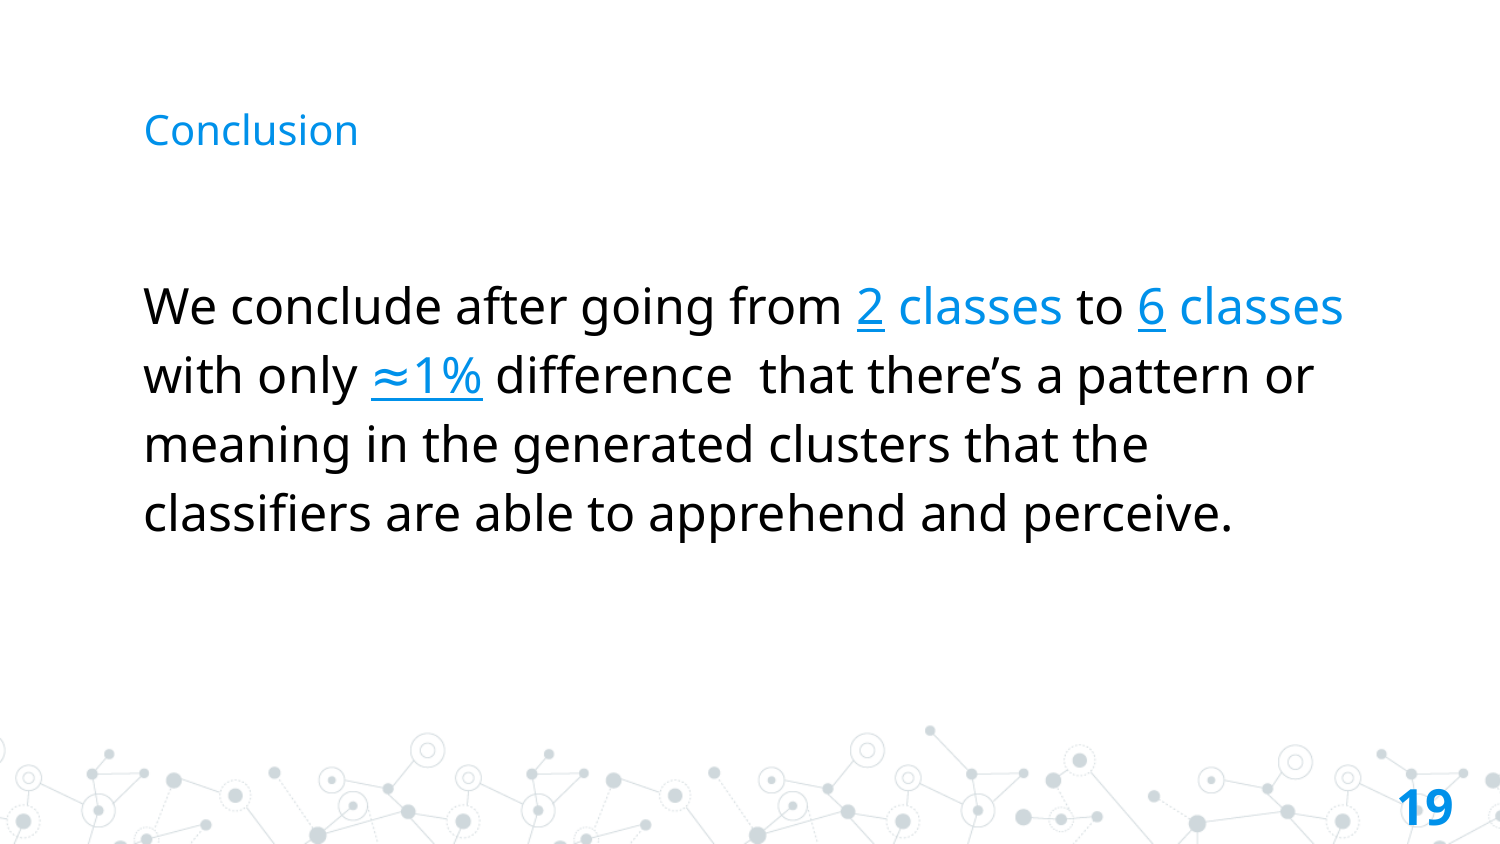

Conclusion
We conclude after going from 2 classes to 6 classes with only ≈1% difference that there’s a pattern or meaning in the generated clusters that the classifiers are able to apprehend and perceive.